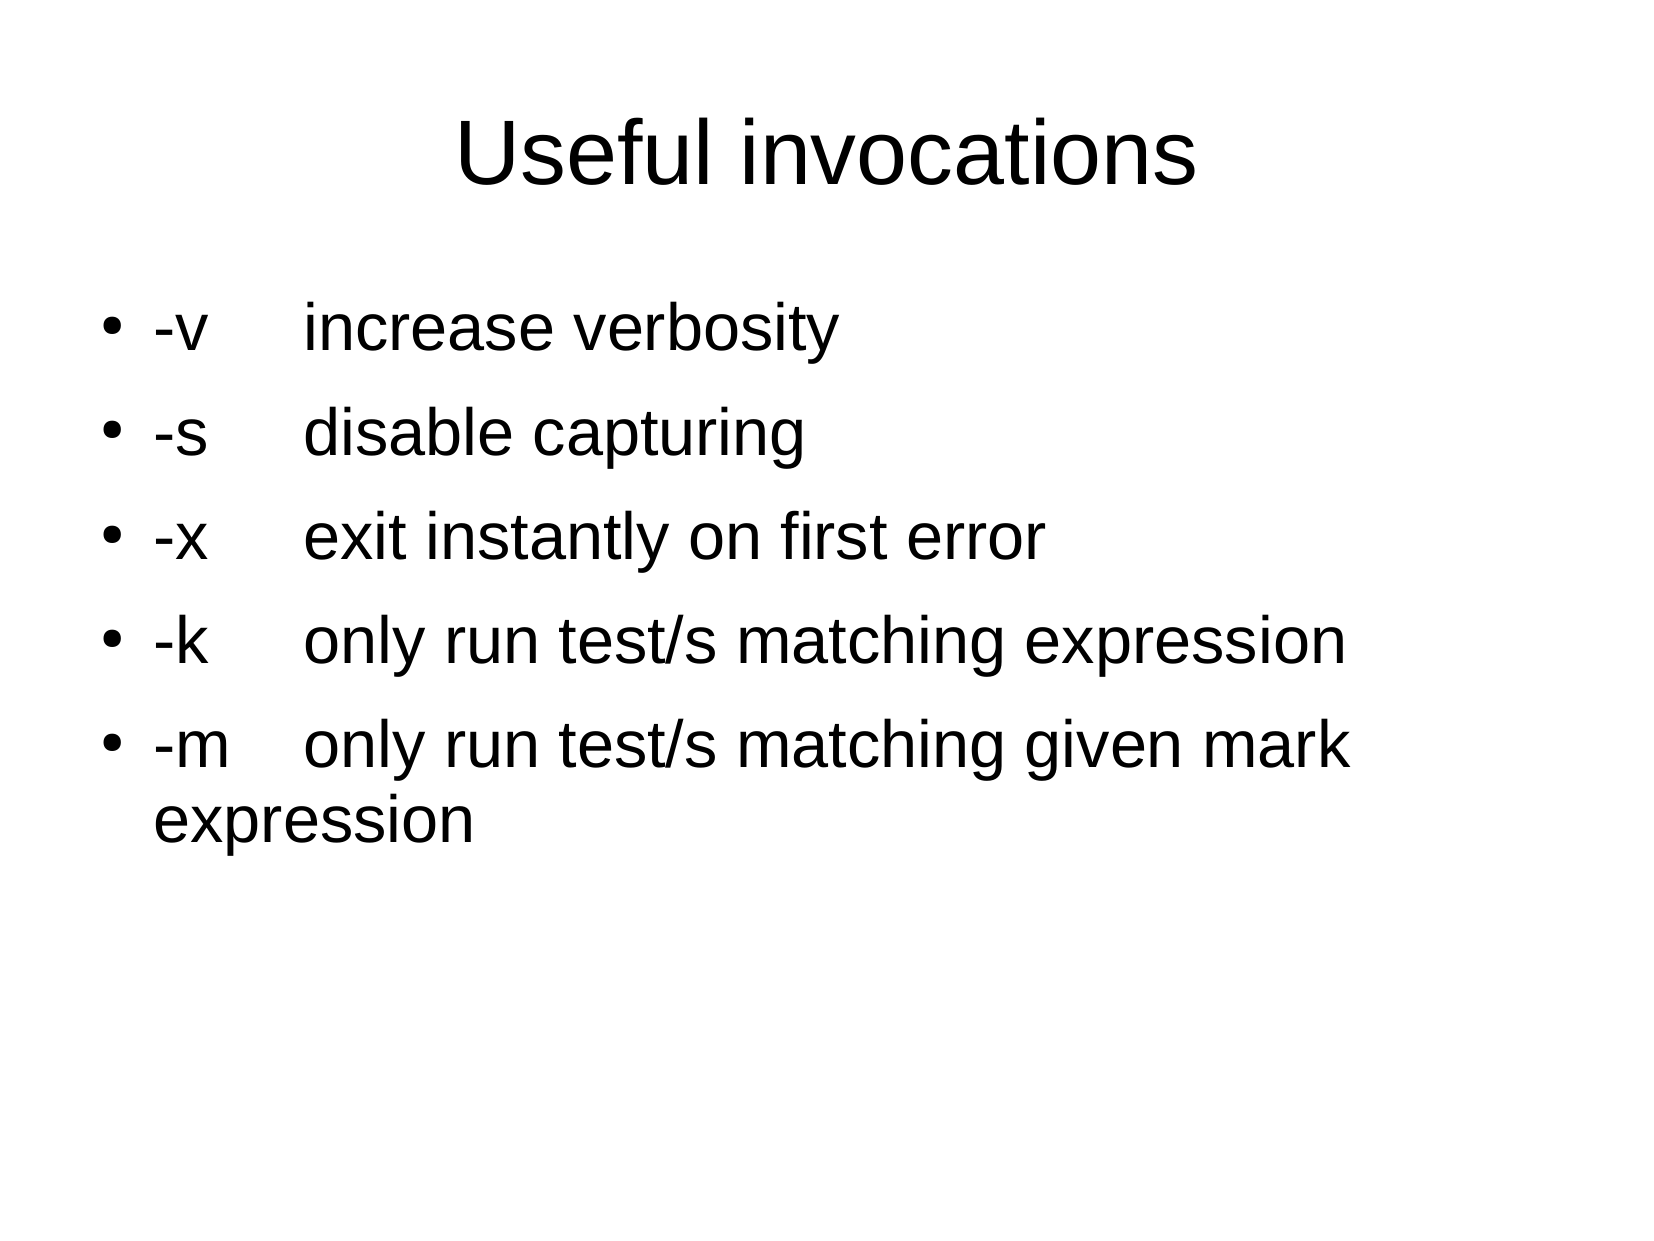

# Useful invocations
-v		increase verbosity
-s		disable capturing
-x		exit instantly on first error
-k		only run test/s matching expression
-m	only run test/s matching given mark expression